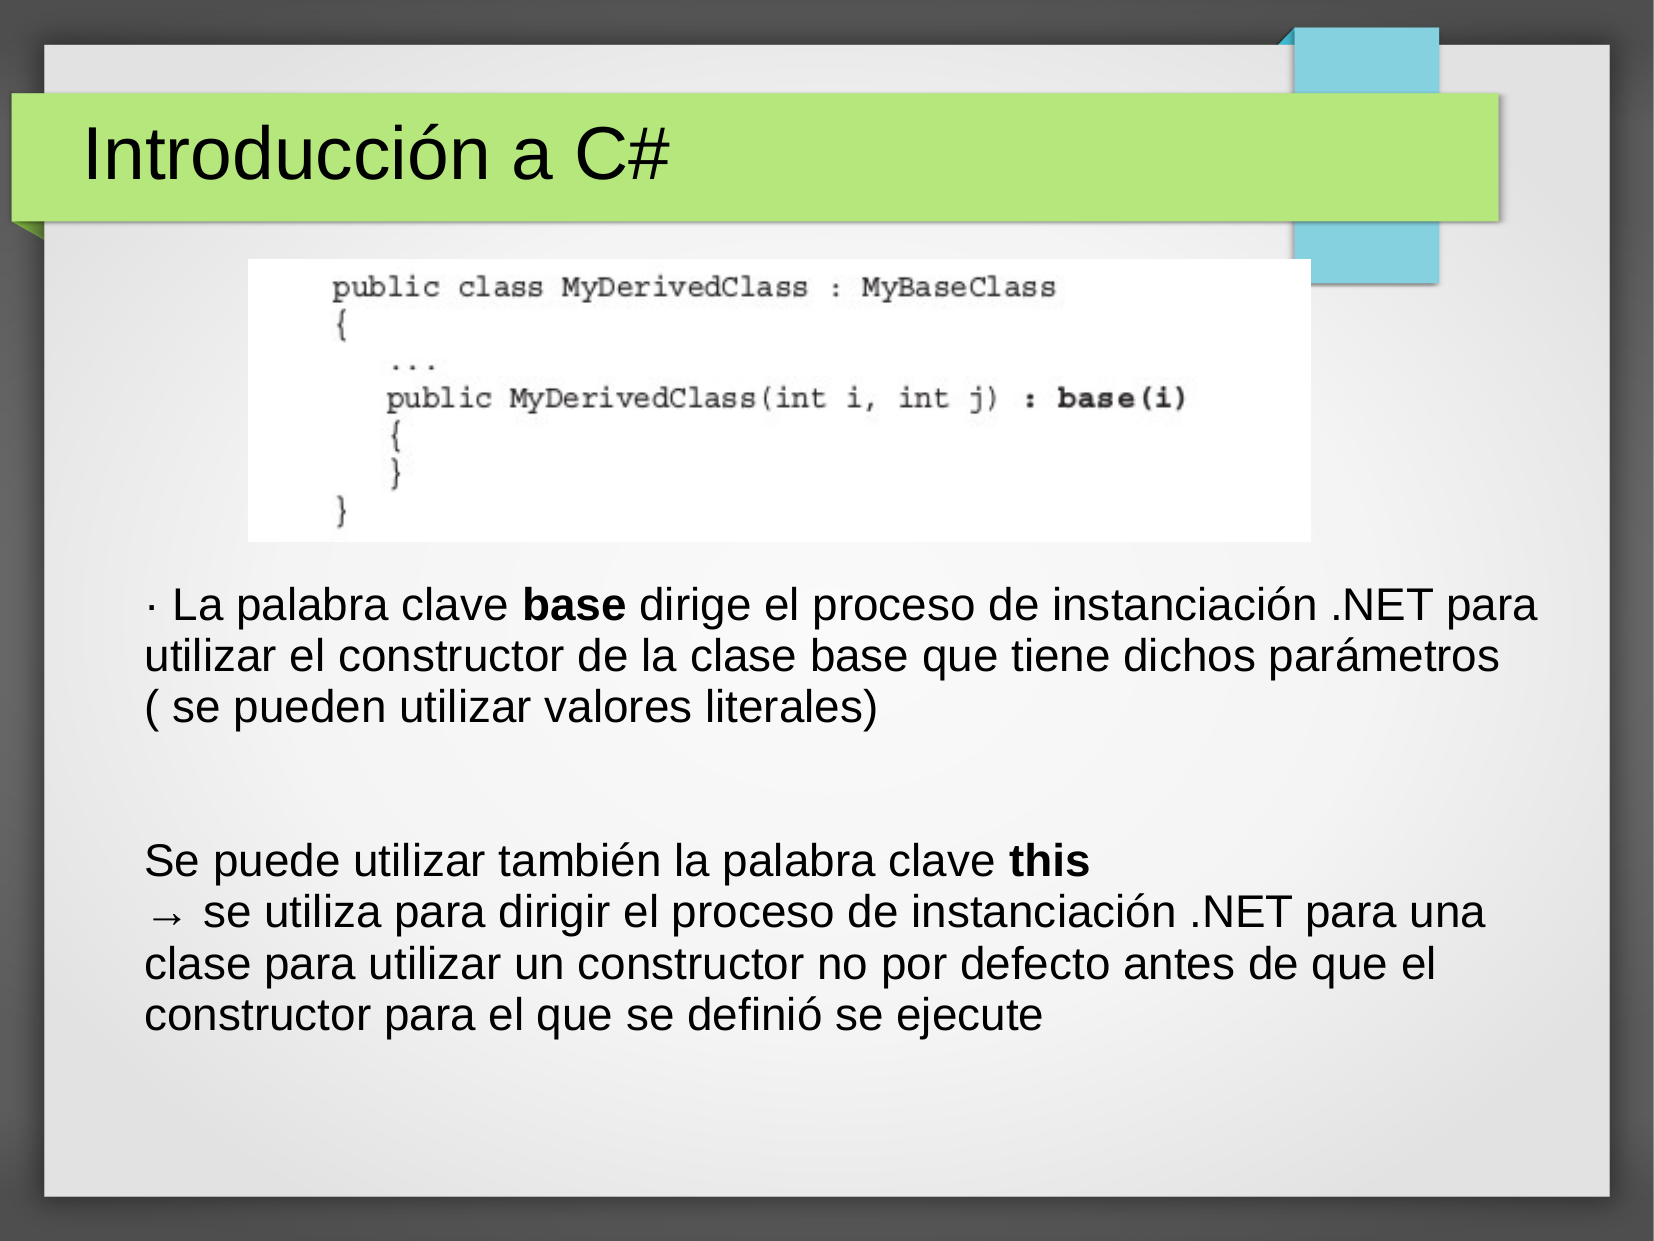

# Introducción a C#
	· La palabra clave base dirige el proceso de instanciación .NET para 	utilizar el constructor de la clase base que tiene dichos parámetros 		( se pueden utilizar valores literales)
	Se puede utilizar también la palabra clave this
	→ se utiliza para dirigir el proceso de instanciación .NET para una 		clase para utilizar un constructor no por defecto antes de que el 			constructor para el que se definió se ejecute